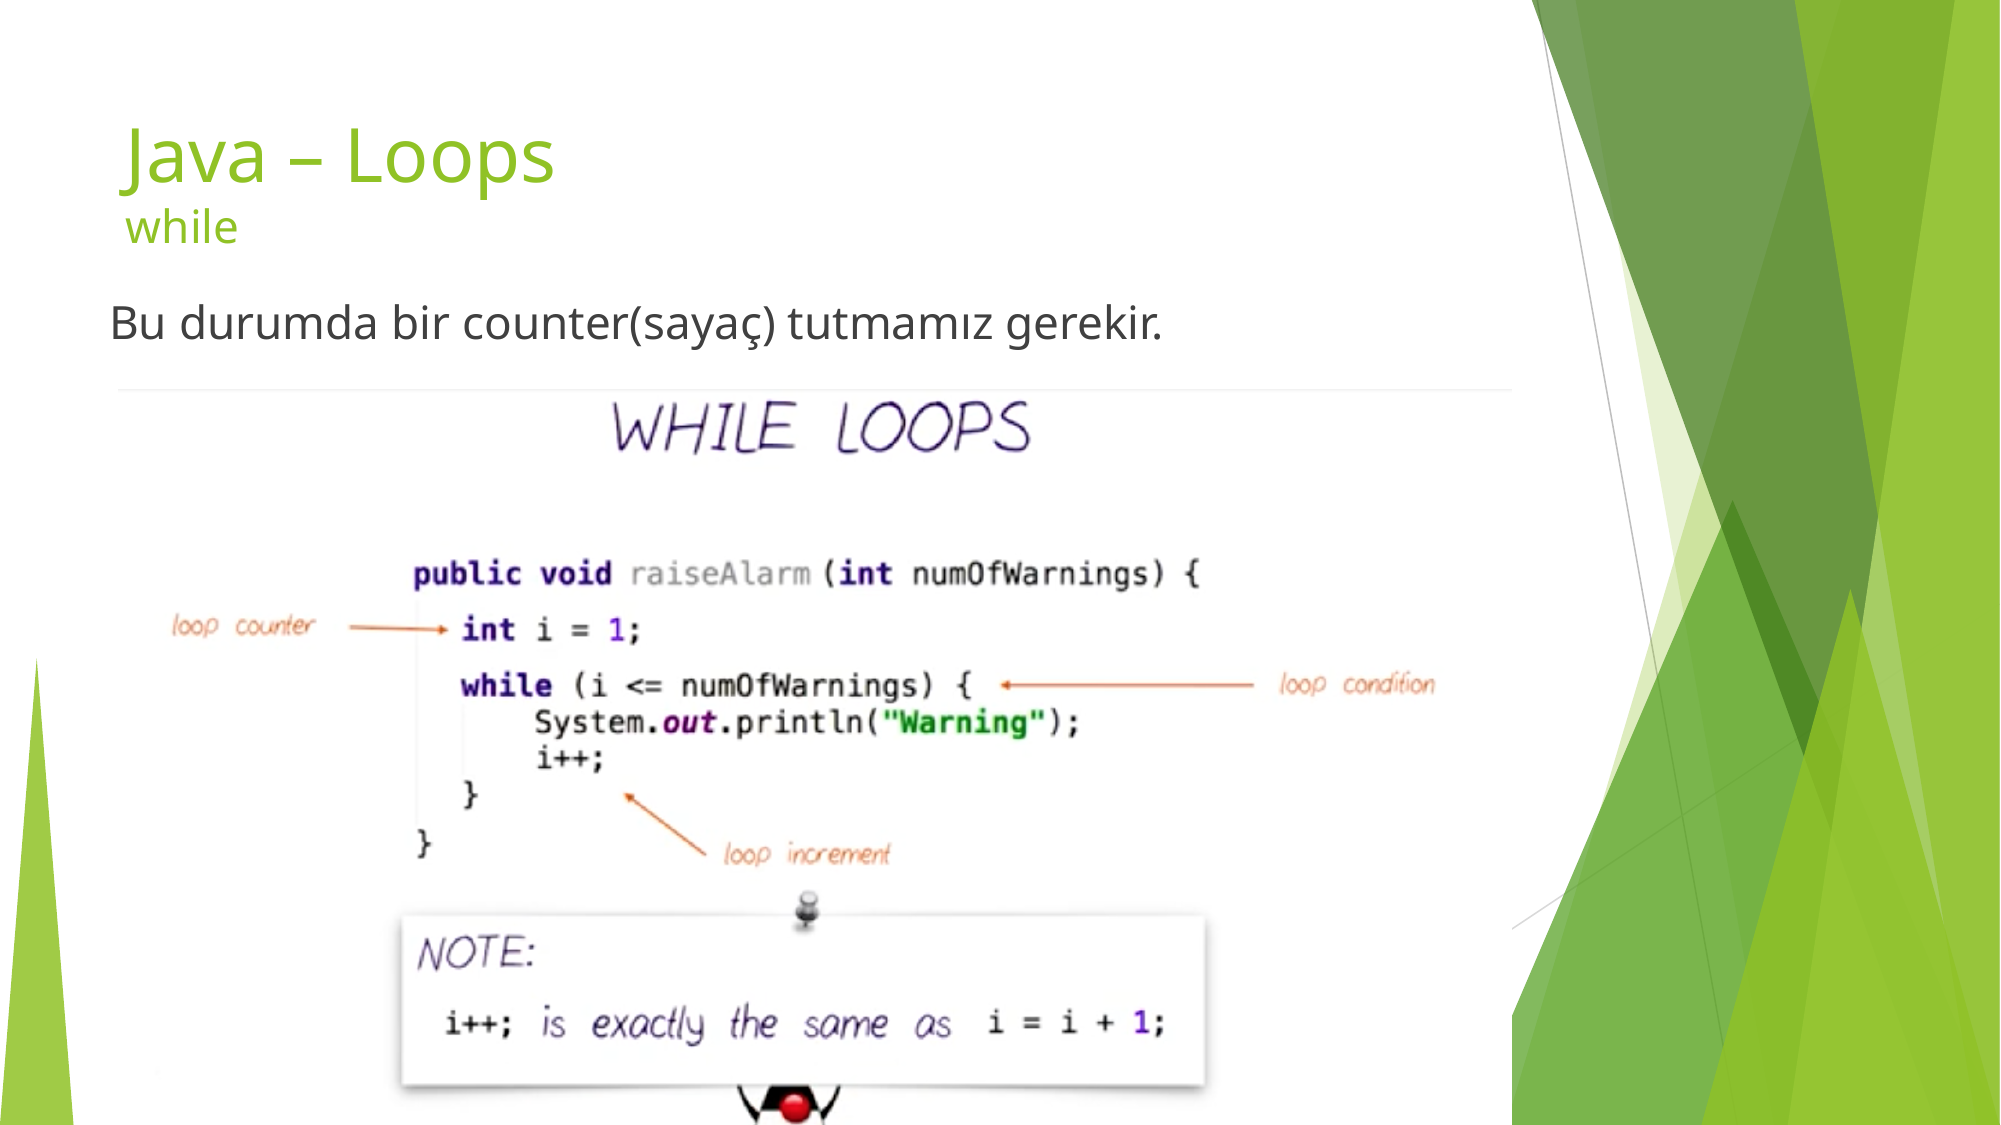

# Java – Loops while
Bu durumda bir counter(sayaç) tutmamız gerekir.